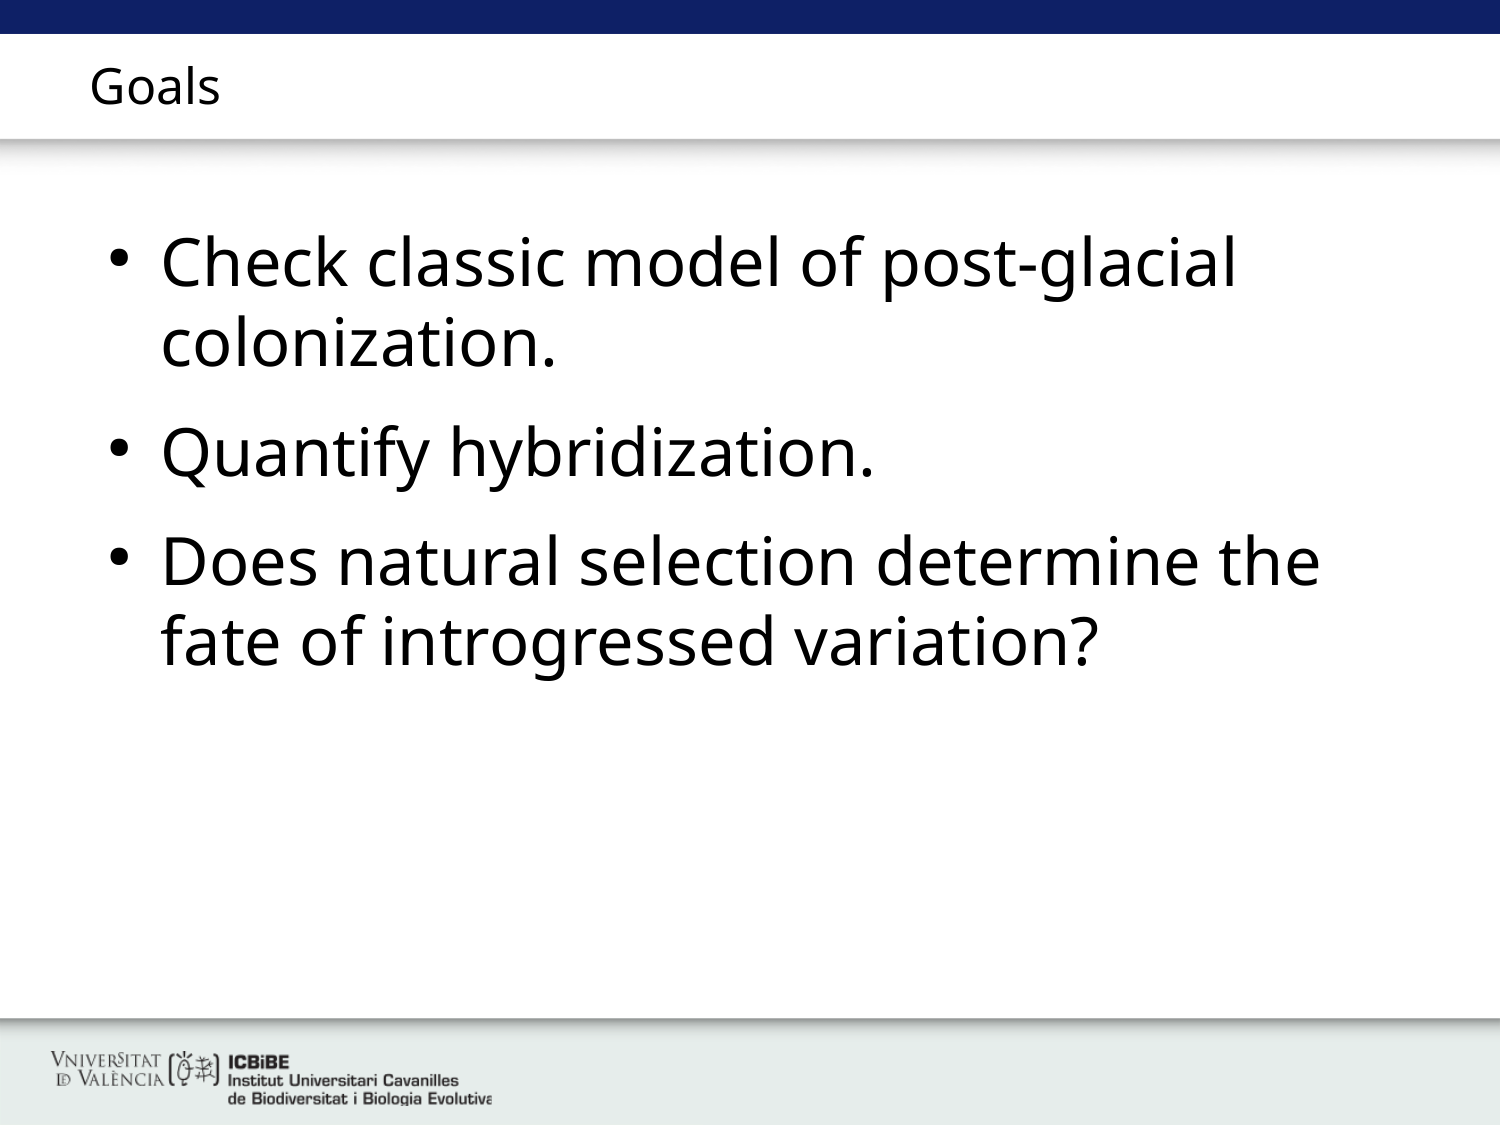

Goals
# Check classic model of post-glacial colonization.
Quantify hybridization.
Does natural selection determine the fate of introgressed variation?